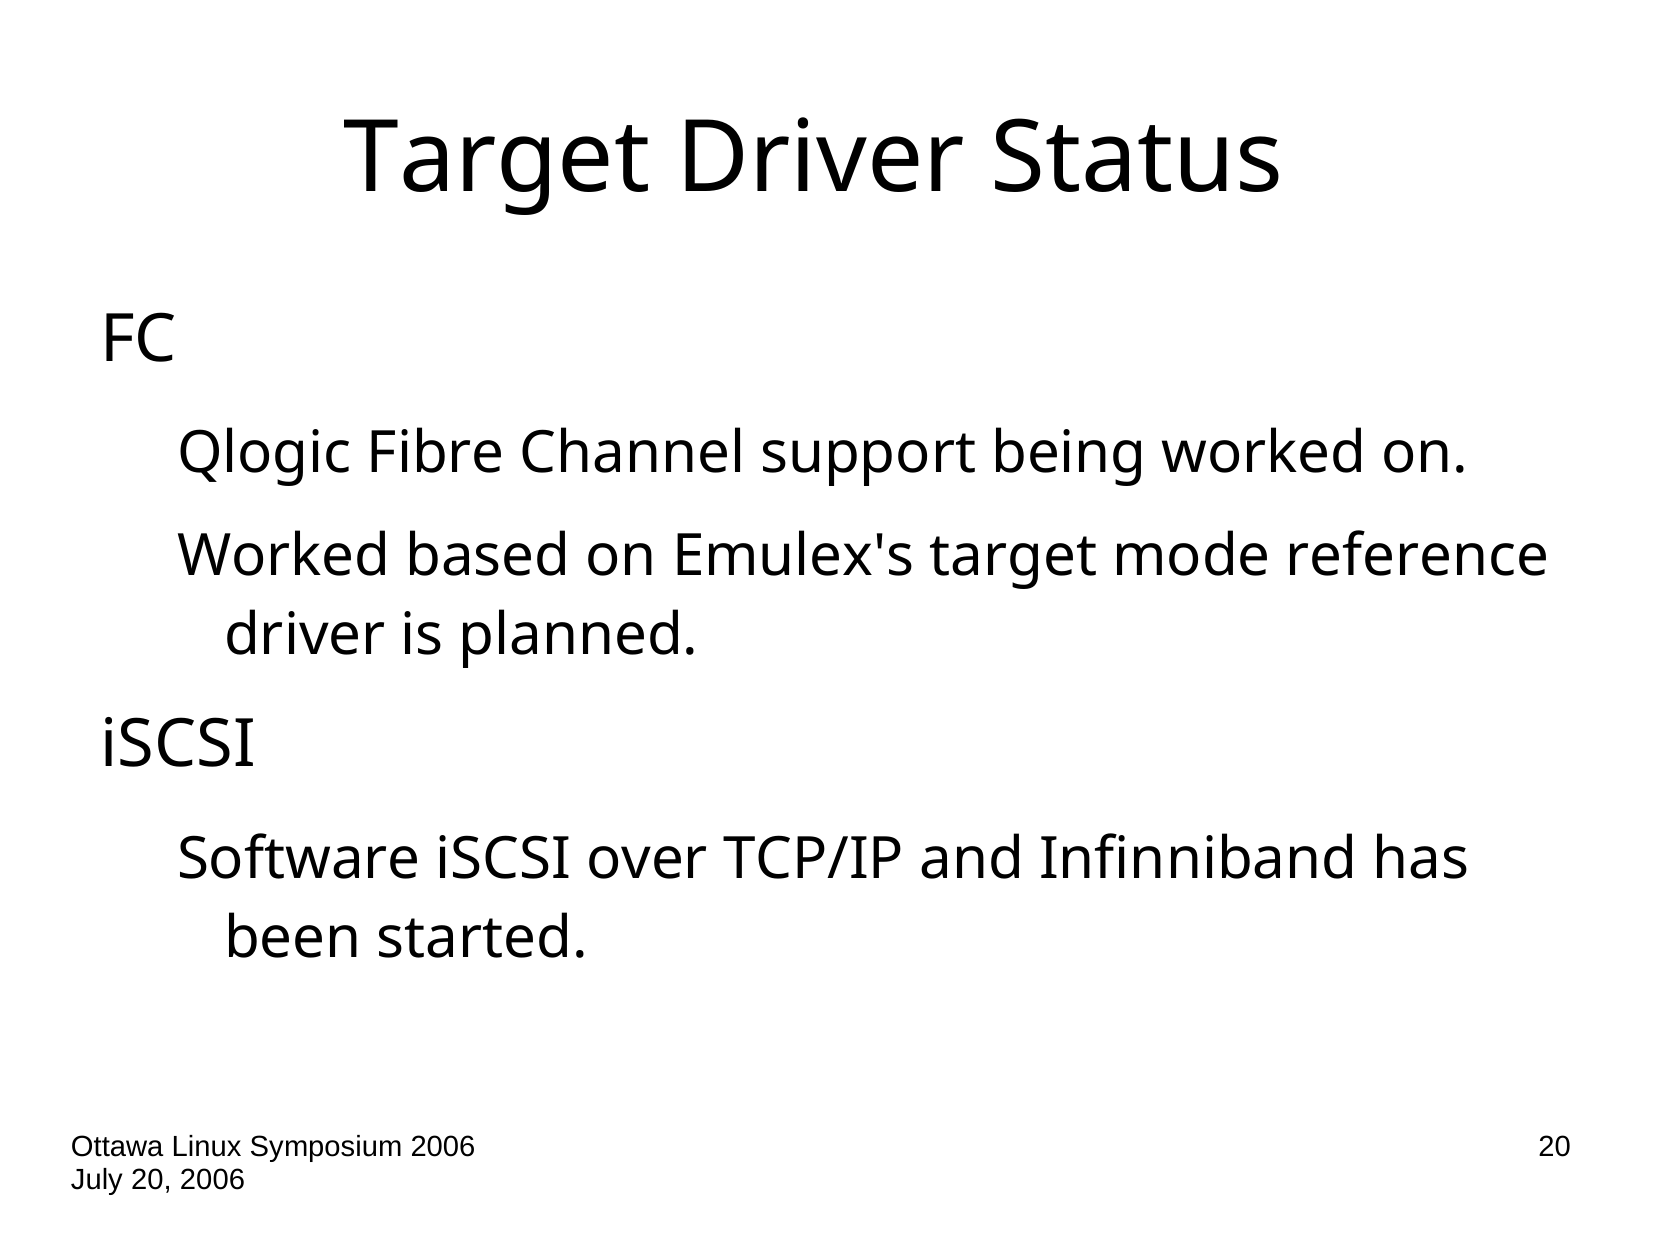

# Target Driver Status
FC
Qlogic Fibre Channel support being worked on.
Worked based on Emulex's target mode reference driver is planned.
iSCSI
Software iSCSI over TCP/IP and Infinniband has been started.
20